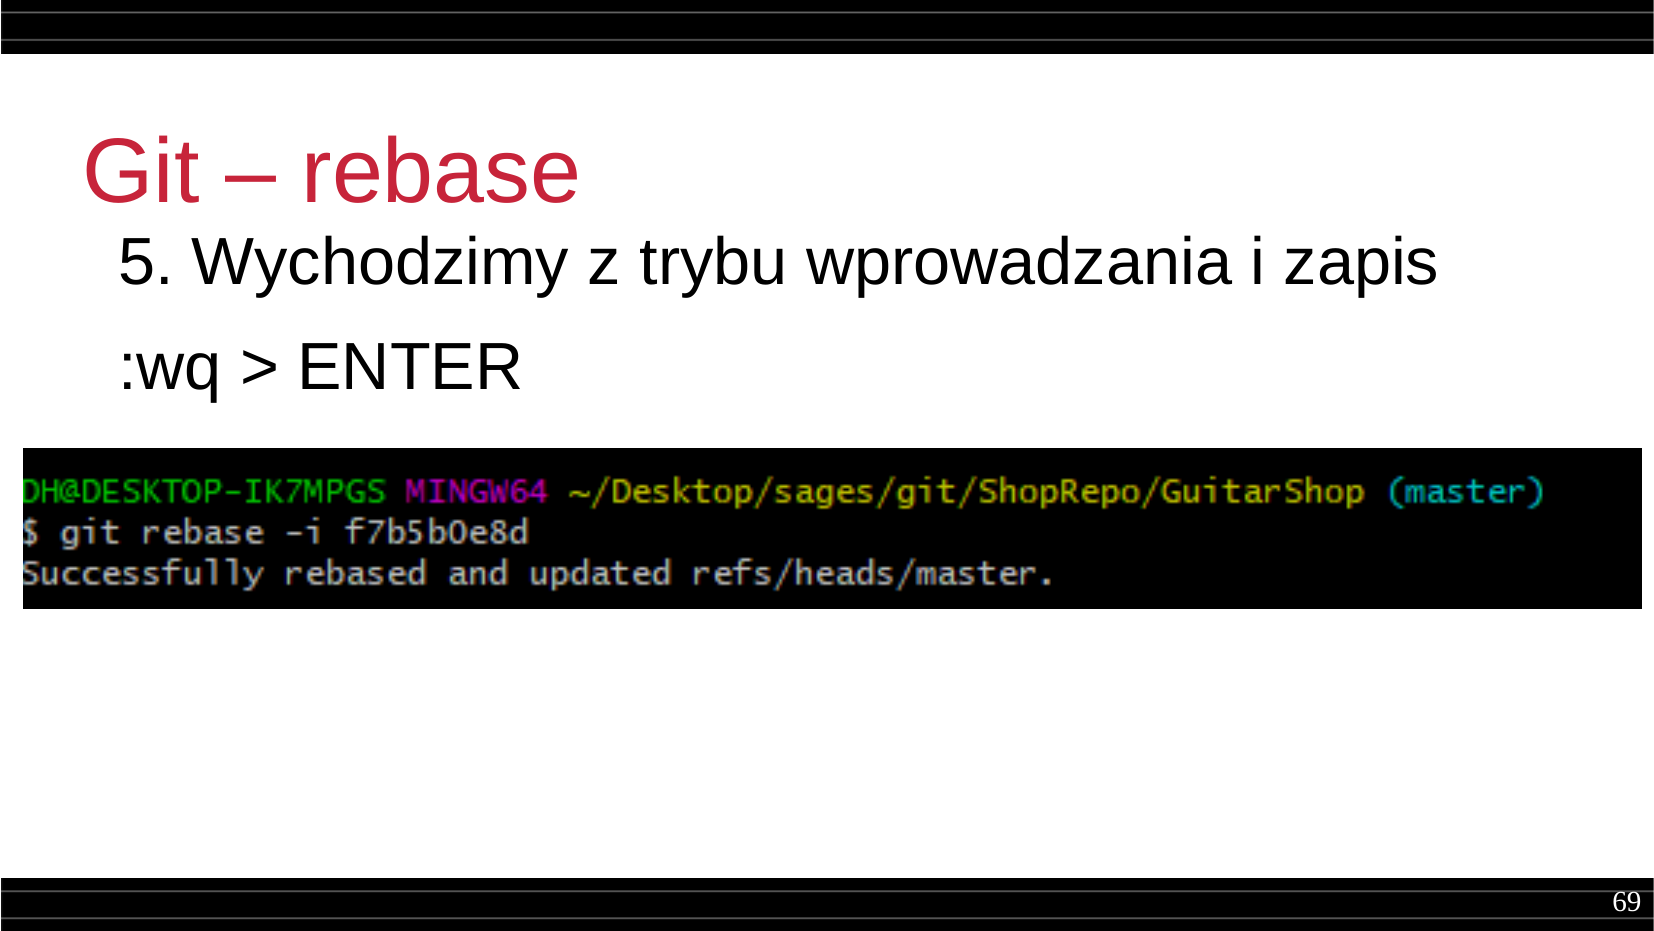

# Git – rebase
5. Wychodzimy z trybu wprowadzania i zapis
:wq > ENTER